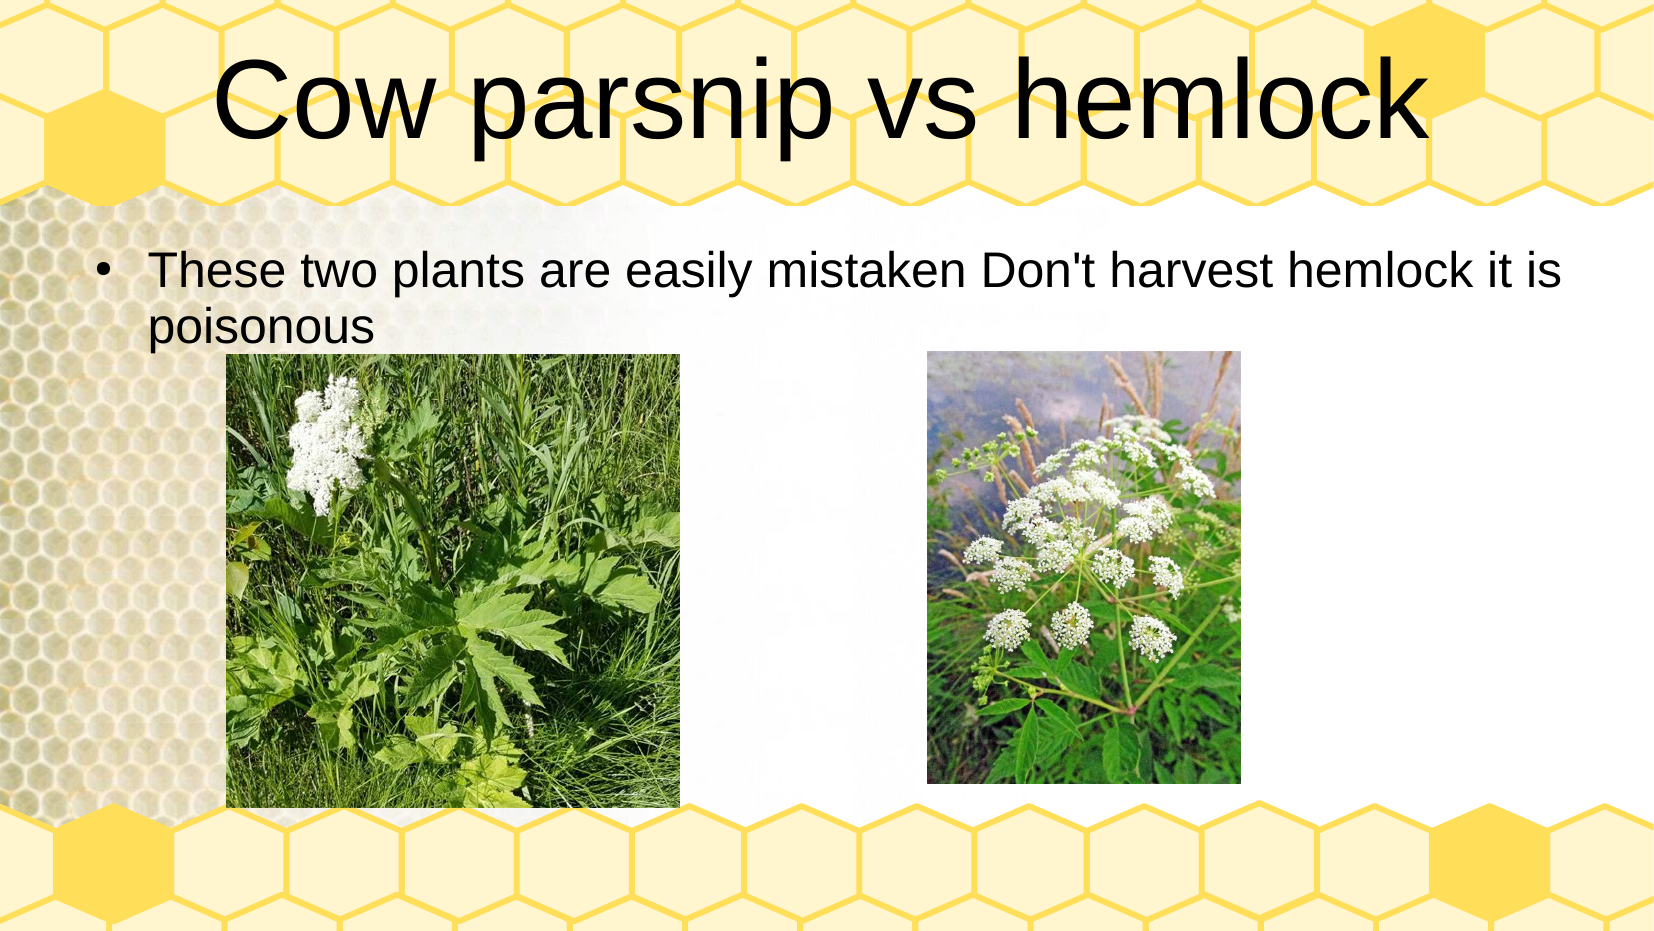

# Cow parsnip vs hemlock
These two plants are easily mistaken Don't harvest hemlock it is poisonous